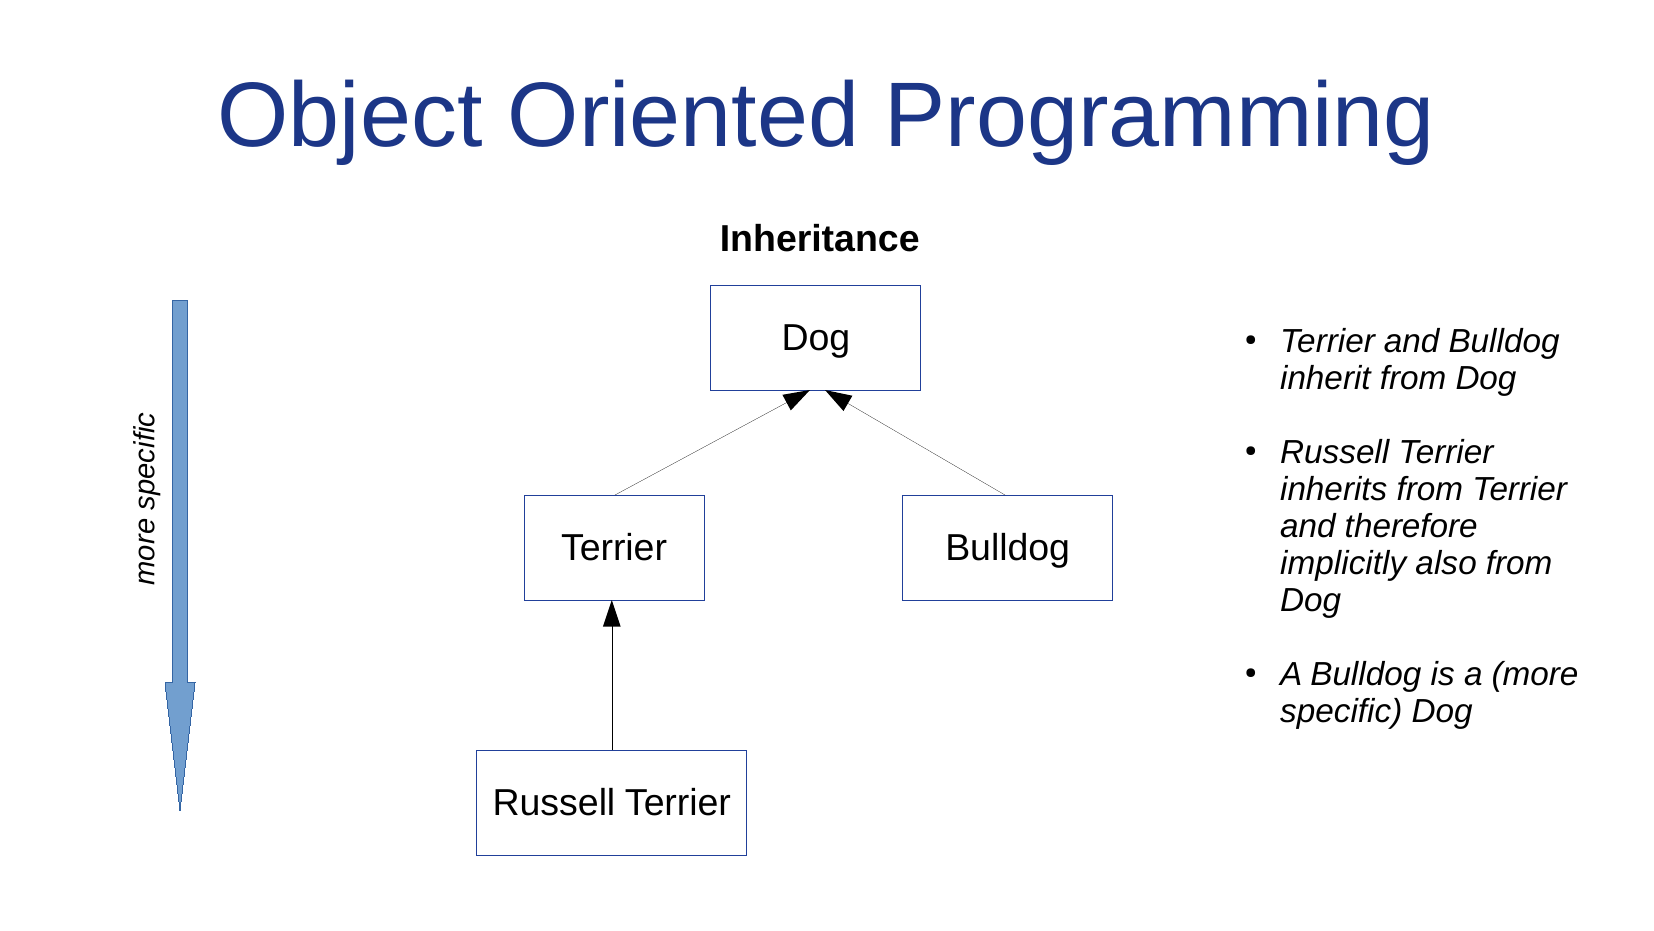

# Object Oriented Programming
Inheritance
Dog
Terrier and Bulldog inherit from Dog
Russell Terrier inherits from Terrier and therefore implicitly also from Dog
A Bulldog is a (more specific) Dog
more specific
Terrier
Bulldog
Russell Terrier